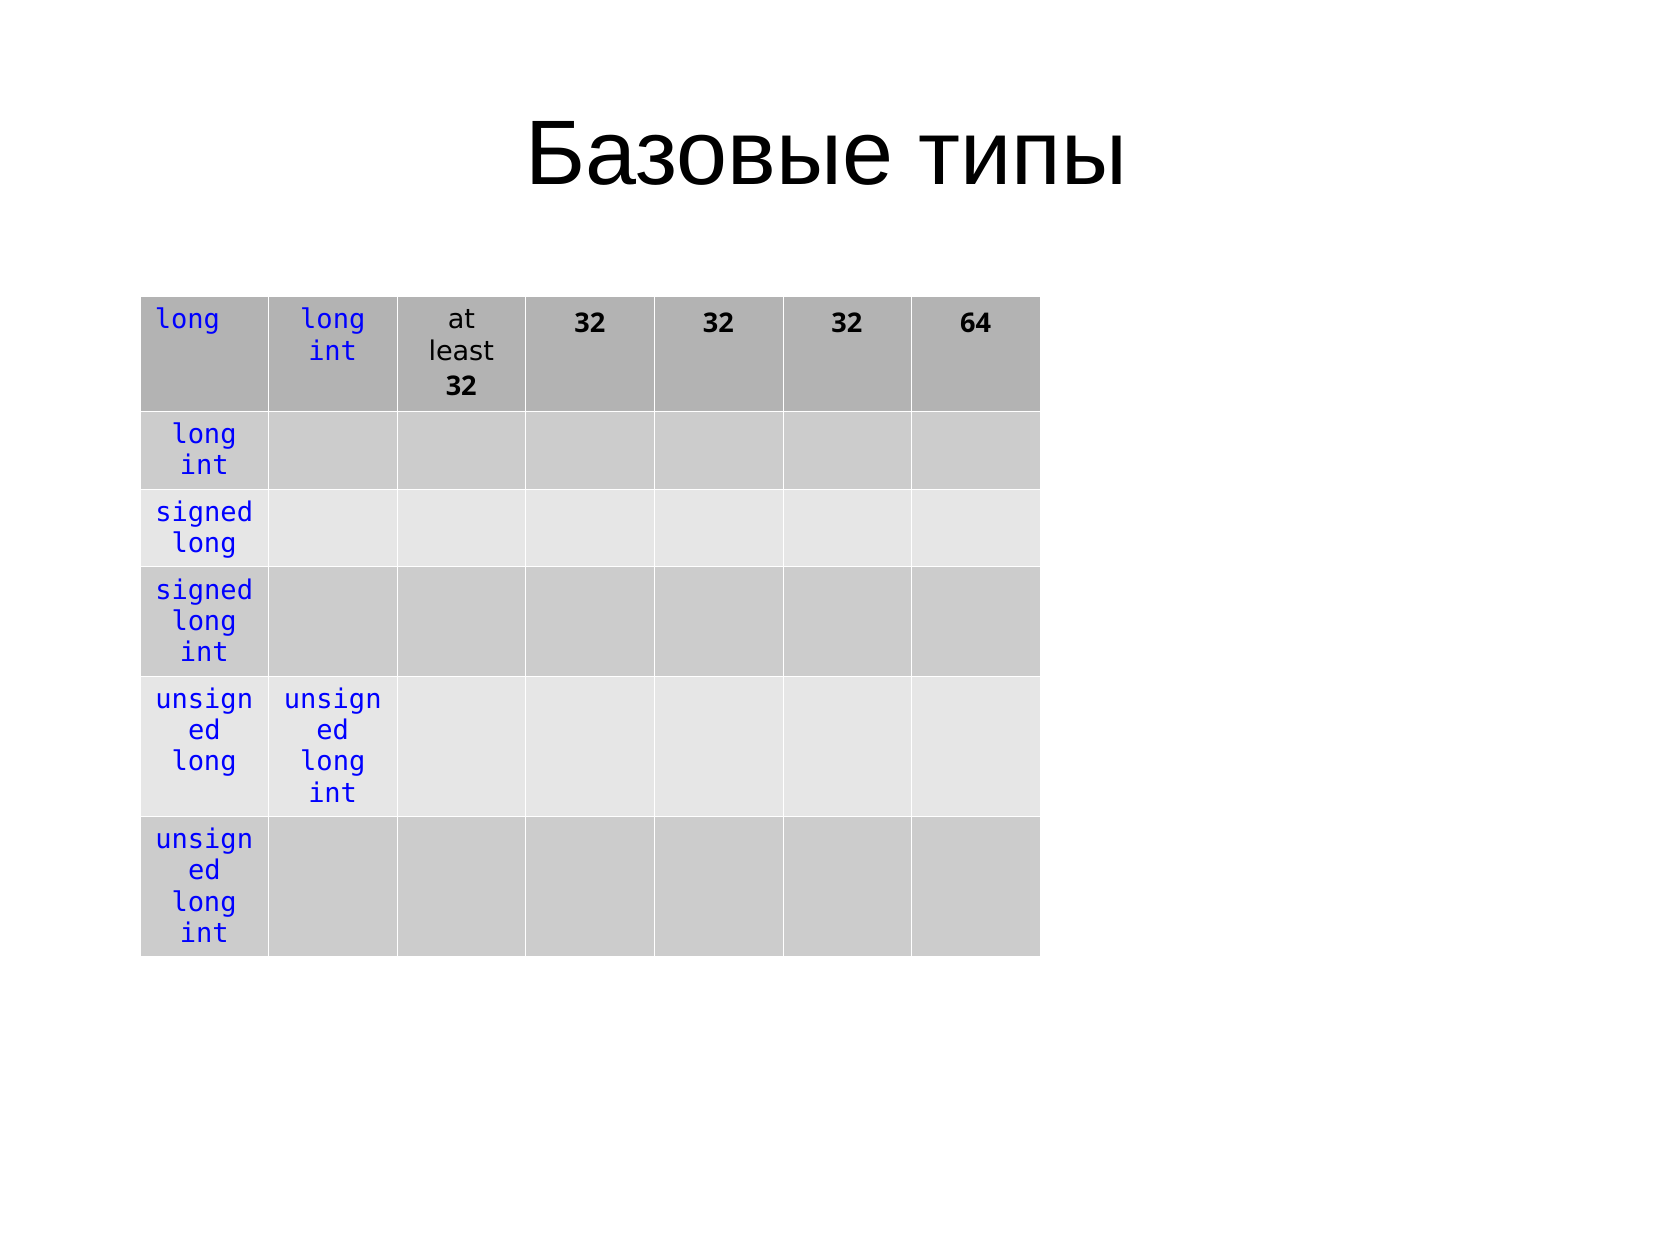

# Базовые типы
| long | long int | at least 32 | 32 | 32 | 32 | 64 |
| --- | --- | --- | --- | --- | --- | --- |
| long int | | | | | | |
| signed long | | | | | | |
| signed long int | | | | | | |
| unsigned long | unsigned long int | | | | | |
| unsigned long int | | | | | | |